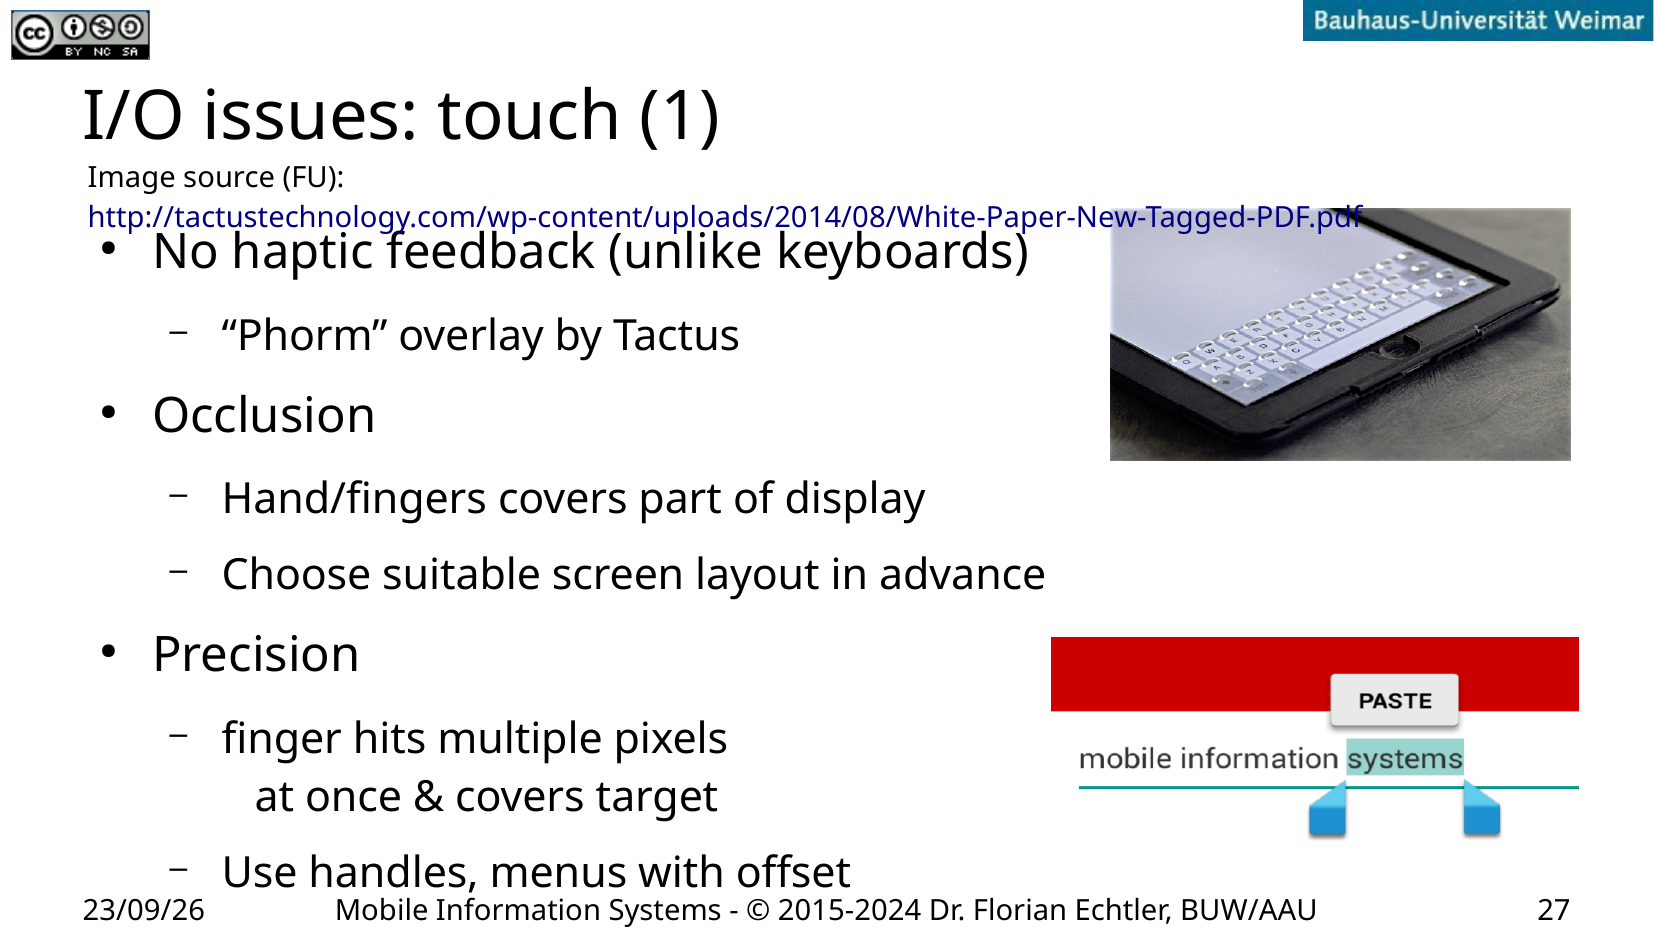

# I/O issues: touch (1)
Image source (FU): http://tactustechnology.com/wp-content/uploads/2014/08/White-Paper-New-Tagged-PDF.pdf
No haptic feedback (unlike keyboards)
“Phorm” overlay by Tactus
Occlusion
Hand/fingers covers part of display
Choose suitable screen layout in advance
Precision
finger hits multiple pixels at once & covers target
Use handles, menus with offset
Mobile Information Systems - © 2015-2024 Dr. Florian Echtler, BUW/AAU
27